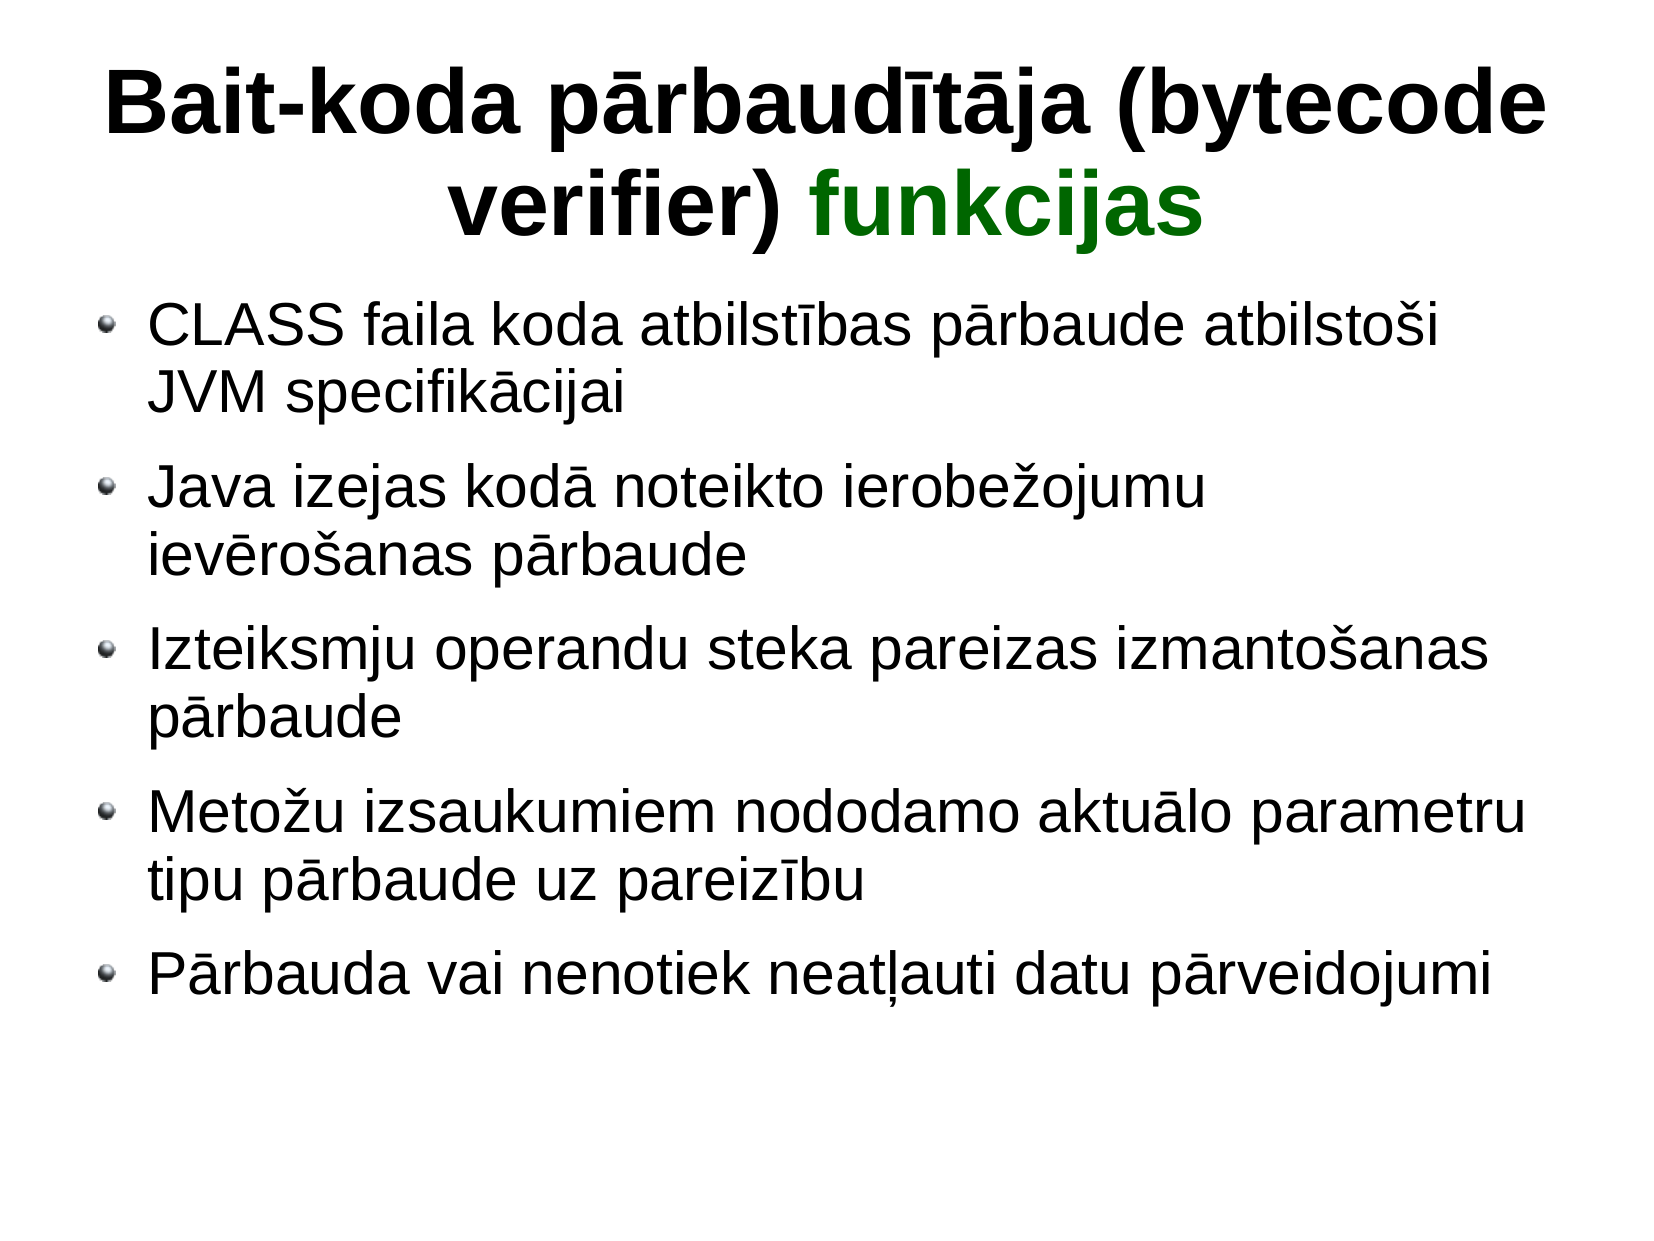

# Bait-koda pārbaudītāja (bytecode verifier) funkcijas
CLASS faila koda atbilstības pārbaude atbilstoši JVM specifikācijai
Java izejas kodā noteikto ierobežojumu ievērošanas pārbaude
Izteiksmju operandu steka pareizas izmantošanas pārbaude
Metožu izsaukumiem nododamo aktuālo parametru tipu pārbaude uz pareizību
Pārbauda vai nenotiek neatļauti datu pārveidojumi